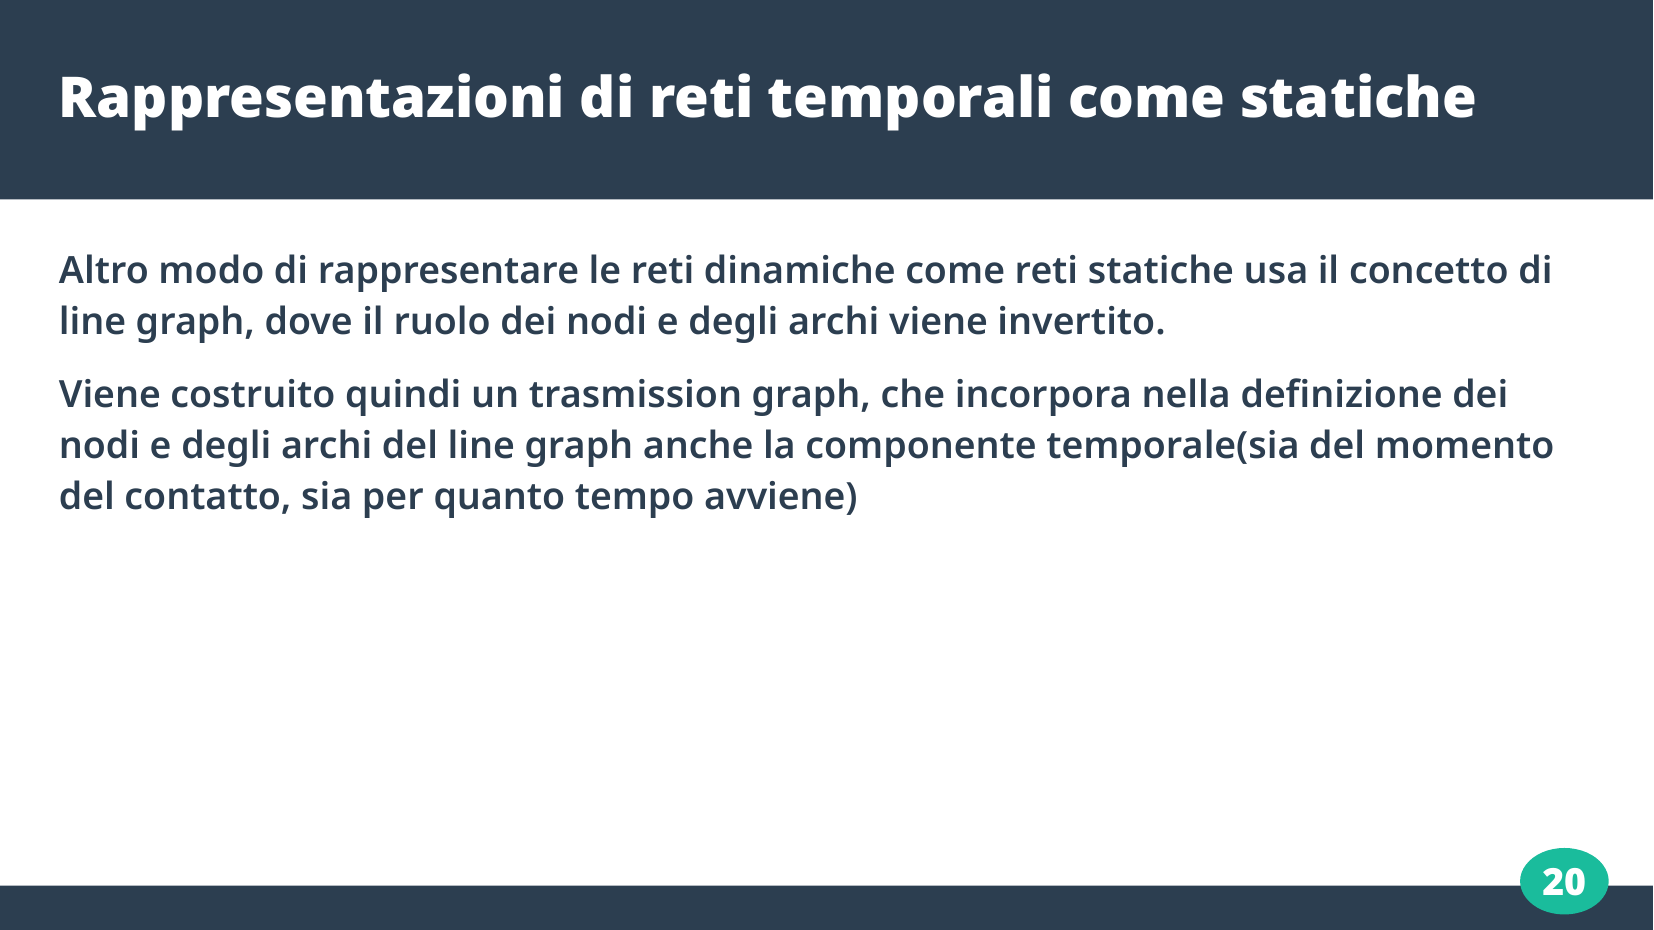

# Rappresentazioni di reti temporali come statiche
Altro modo di rappresentare le reti dinamiche come reti statiche usa il concetto di line graph, dove il ruolo dei nodi e degli archi viene invertito.
Viene costruito quindi un trasmission graph, che incorpora nella definizione dei nodi e degli archi del line graph anche la componente temporale(sia del momento del contatto, sia per quanto tempo avviene)
20